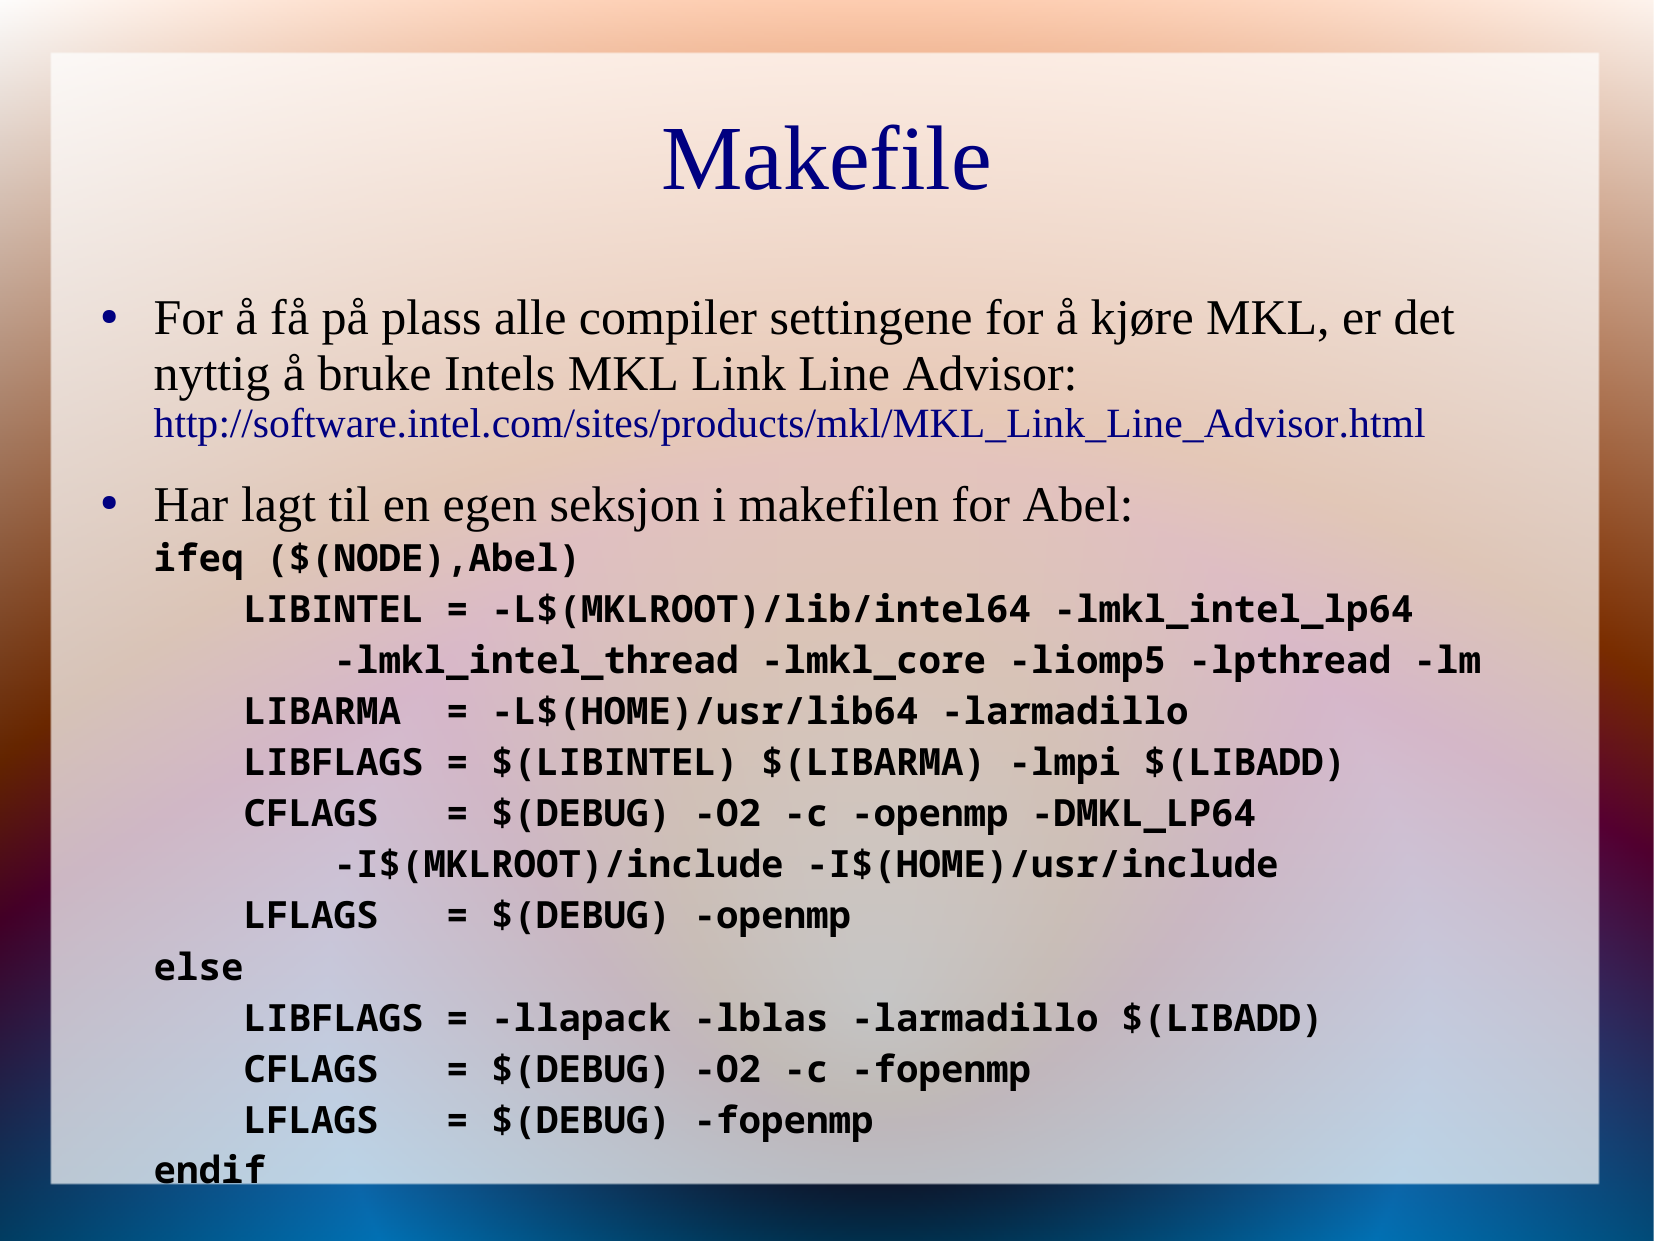

# Makefile
For å få på plass alle compiler settingene for å kjøre MKL, er det nyttig å bruke Intels MKL Link Line Advisor:
http://software.intel.com/sites/products/mkl/MKL_Link_Line_Advisor.html
Har lagt til en egen seksjon i makefilen for Abel:
ifeq ($(NODE),Abel)
 LIBINTEL = -L$(MKLROOT)/lib/intel64 -lmkl_intel_lp64
 -lmkl_intel_thread -lmkl_core -liomp5 -lpthread -lm
 LIBARMA = -L$(HOME)/usr/lib64 -larmadillo
 LIBFLAGS = $(LIBINTEL) $(LIBARMA) -lmpi $(LIBADD)
 CFLAGS = $(DEBUG) -O2 -c -openmp -DMKL_LP64
 -I$(MKLROOT)/include -I$(HOME)/usr/include
 LFLAGS = $(DEBUG) -openmp
else
 LIBFLAGS = -llapack -lblas -larmadillo $(LIBADD)
 CFLAGS = $(DEBUG) -O2 -c -fopenmp
 LFLAGS = $(DEBUG) -fopenmp
endif